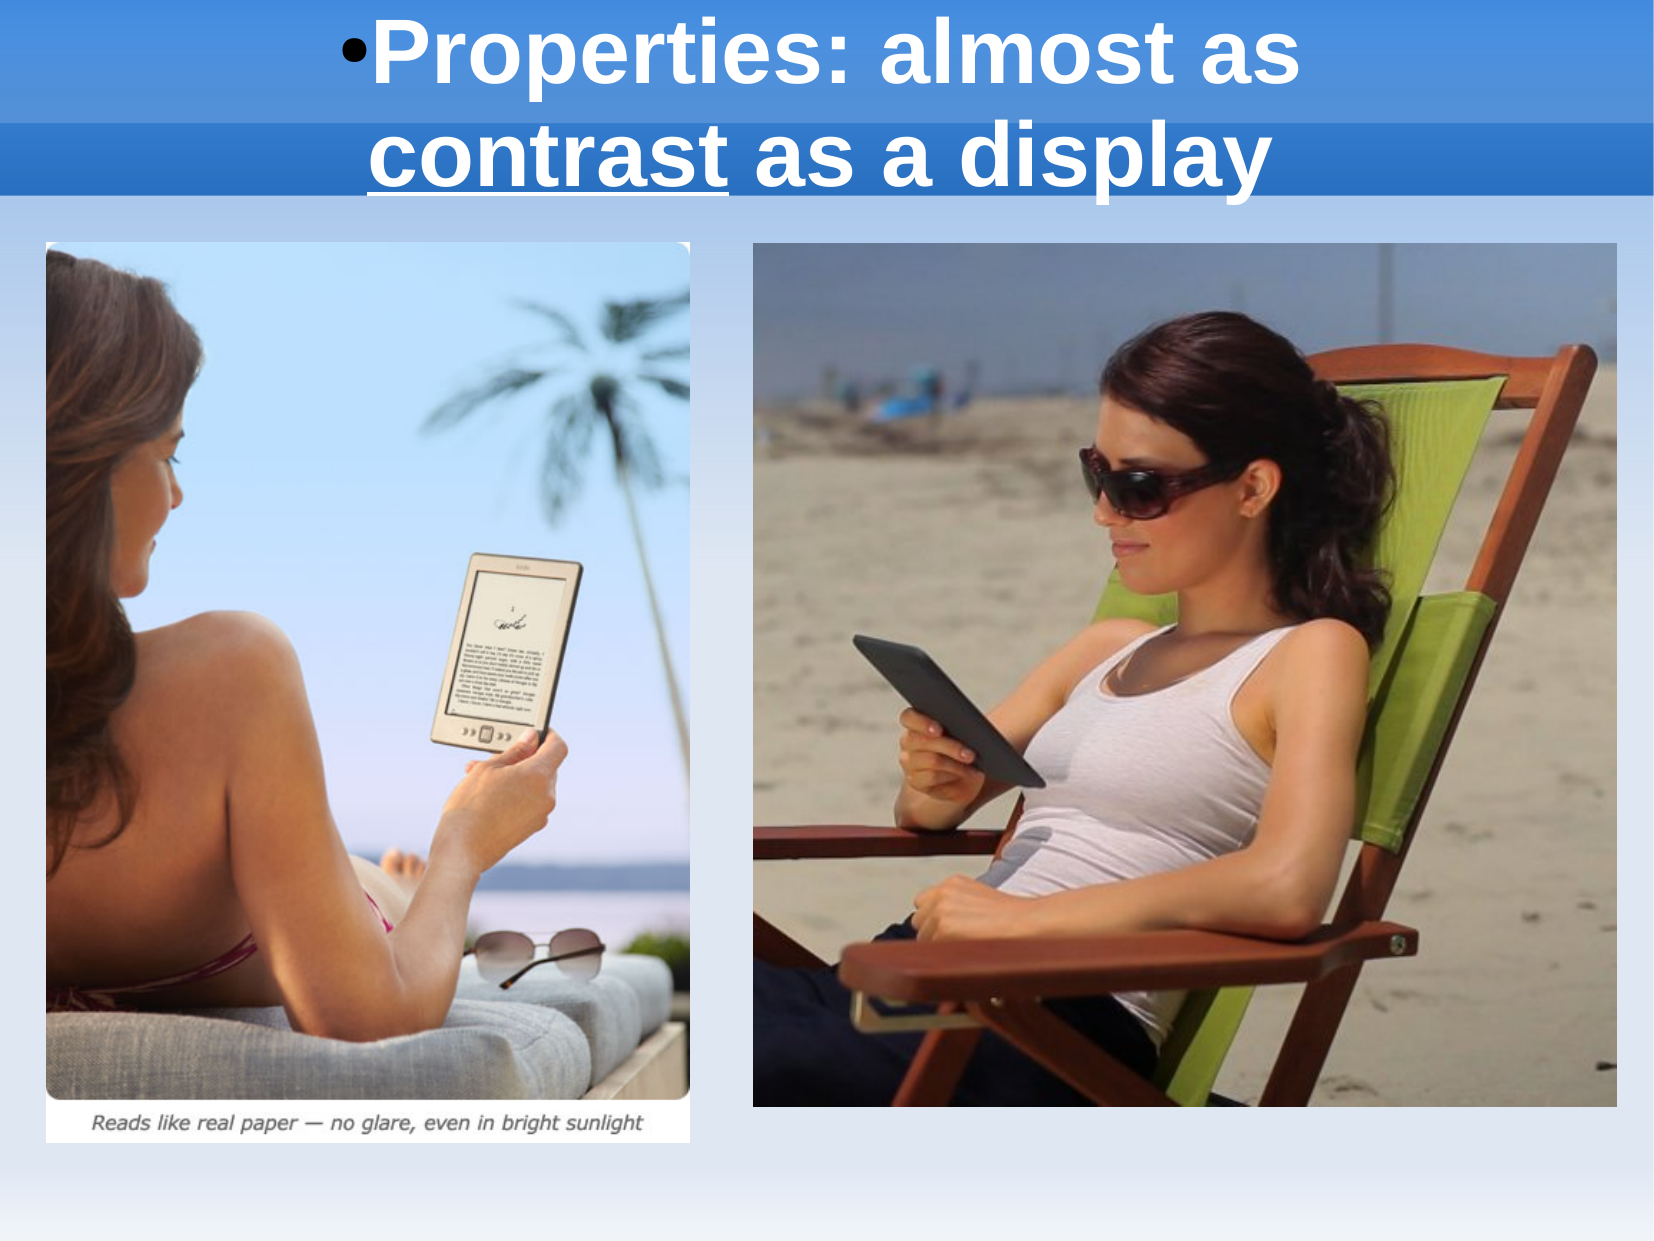

# Properties: almost as contrast as a display